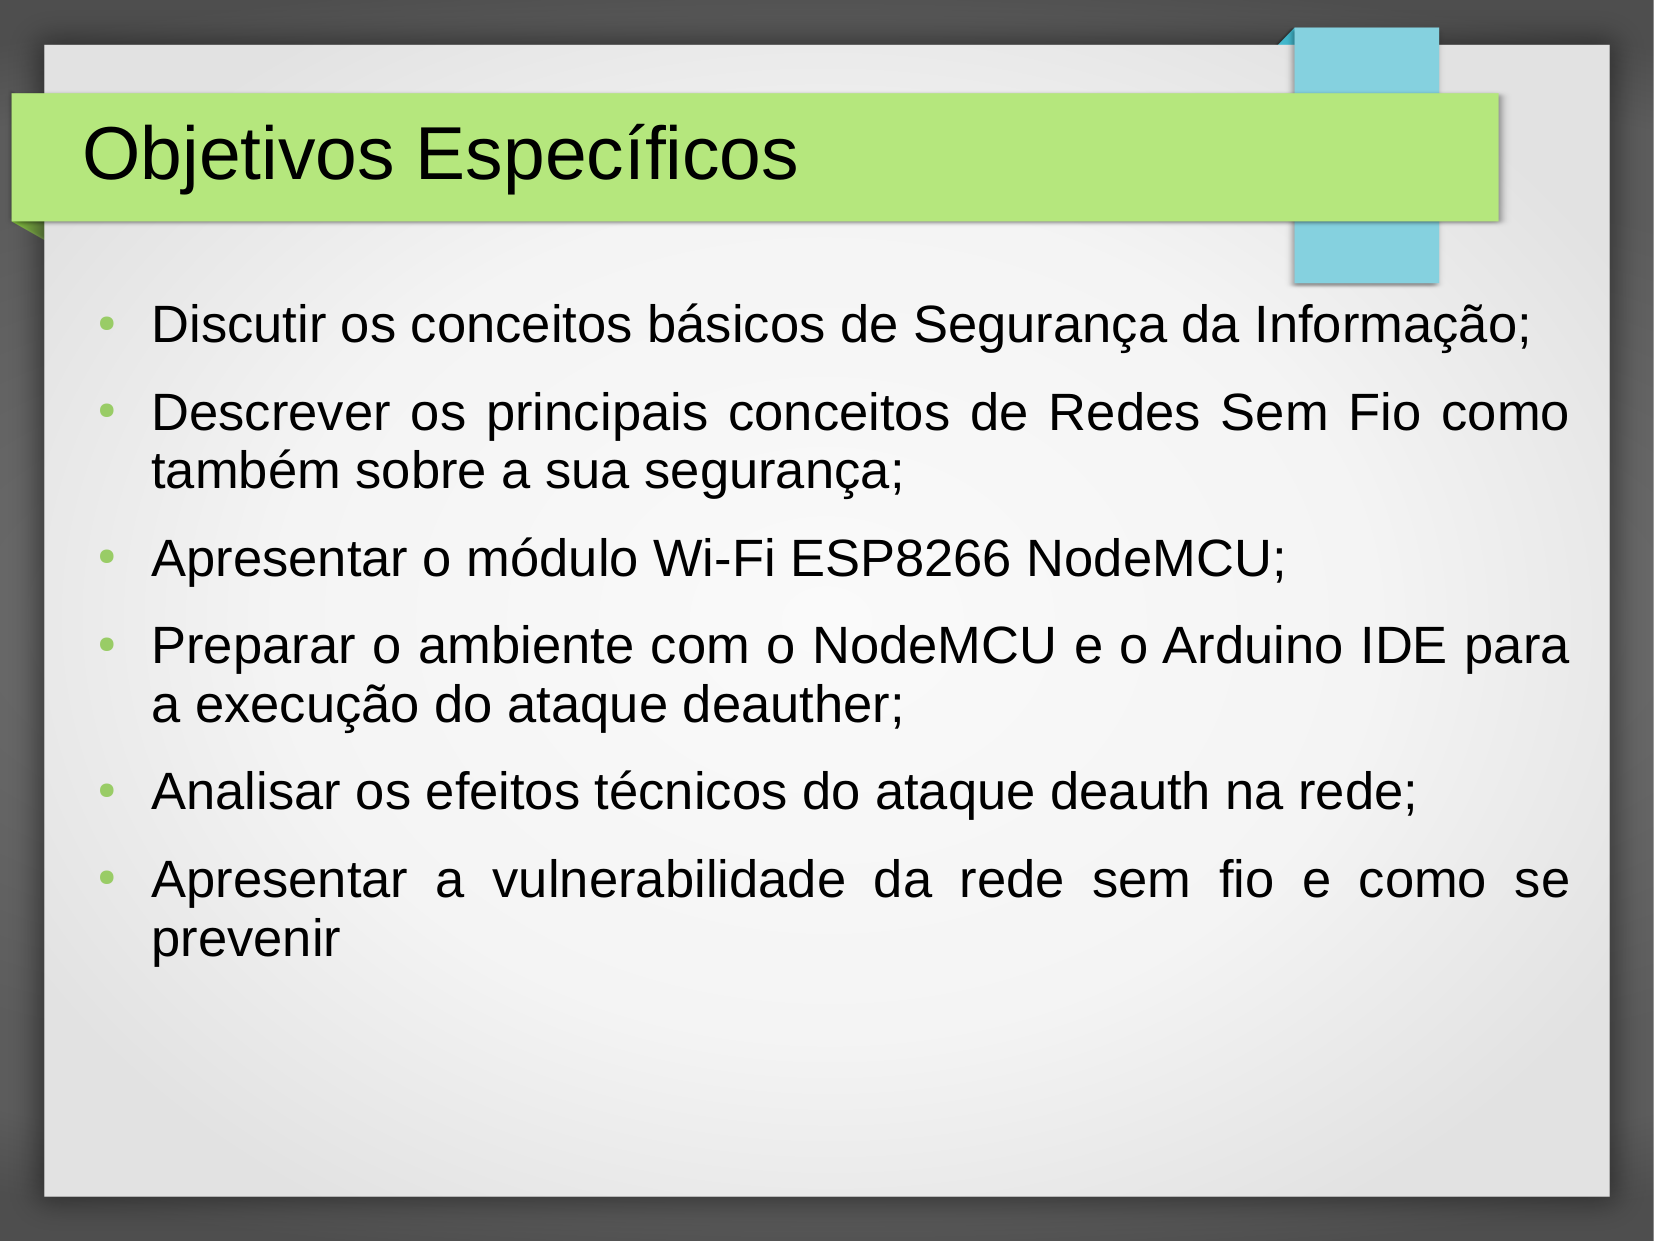

# Objetivos Específicos
Discutir os conceitos básicos de Segurança da Informação;
Descrever os principais conceitos de Redes Sem Fio como também sobre a sua segurança;
Apresentar o módulo Wi-Fi ESP8266 NodeMCU;
Preparar o ambiente com o NodeMCU e o Arduino IDE para a execução do ataque deauther;
Analisar os efeitos técnicos do ataque deauth na rede;
Apresentar a vulnerabilidade da rede sem fio e como se prevenir